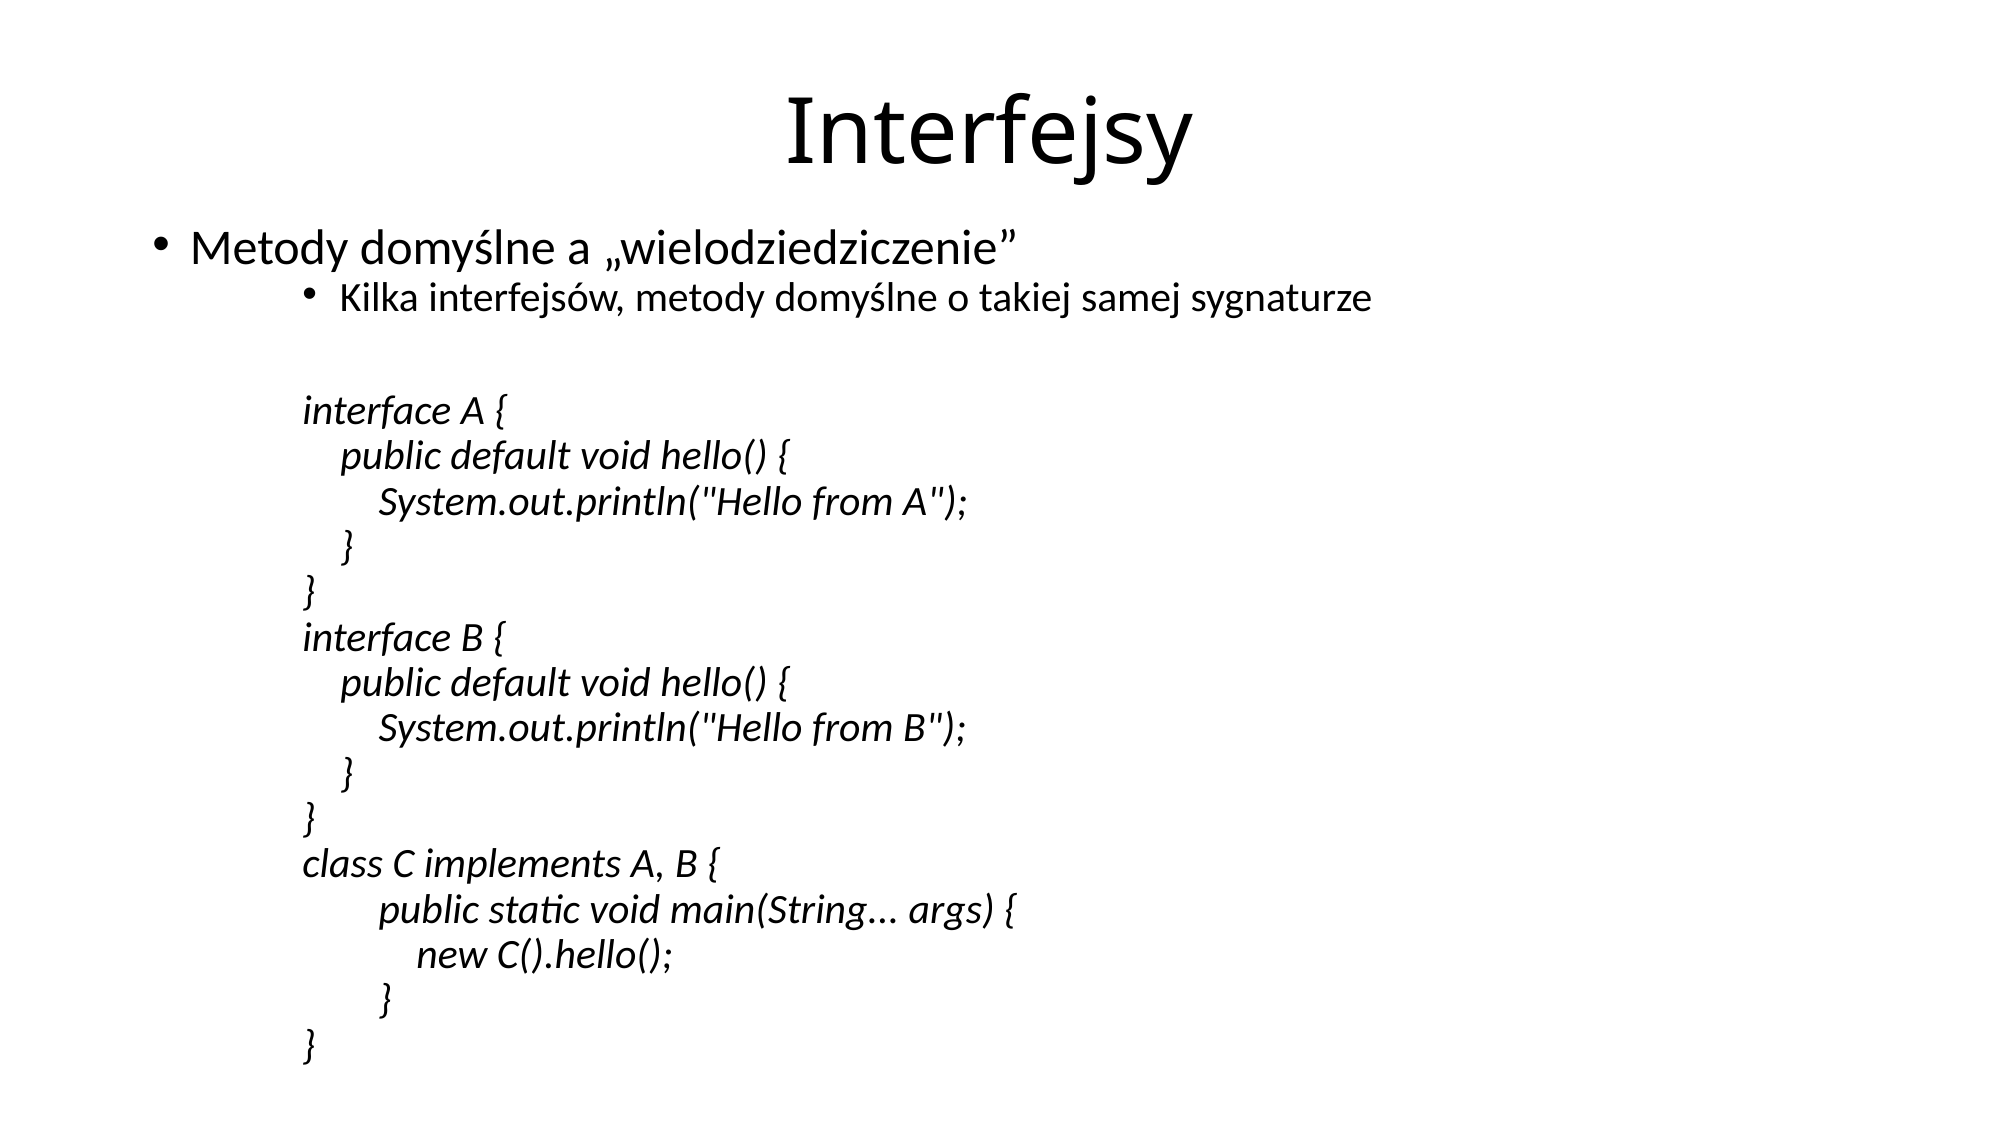

# Interfejsy
Metody domyślne a „wielodziedziczenie”
Kilka interfejsów, metody domyślne o takiej samej sygnaturze
interface A {
 public default void hello() {
 System.out.println("Hello from A");
 }
}
interface B {
 public default void hello() {
 System.out.println("Hello from B");
 }
}
class C implements A, B {
 public static void main(String... args) {
 new C().hello();
 }
}